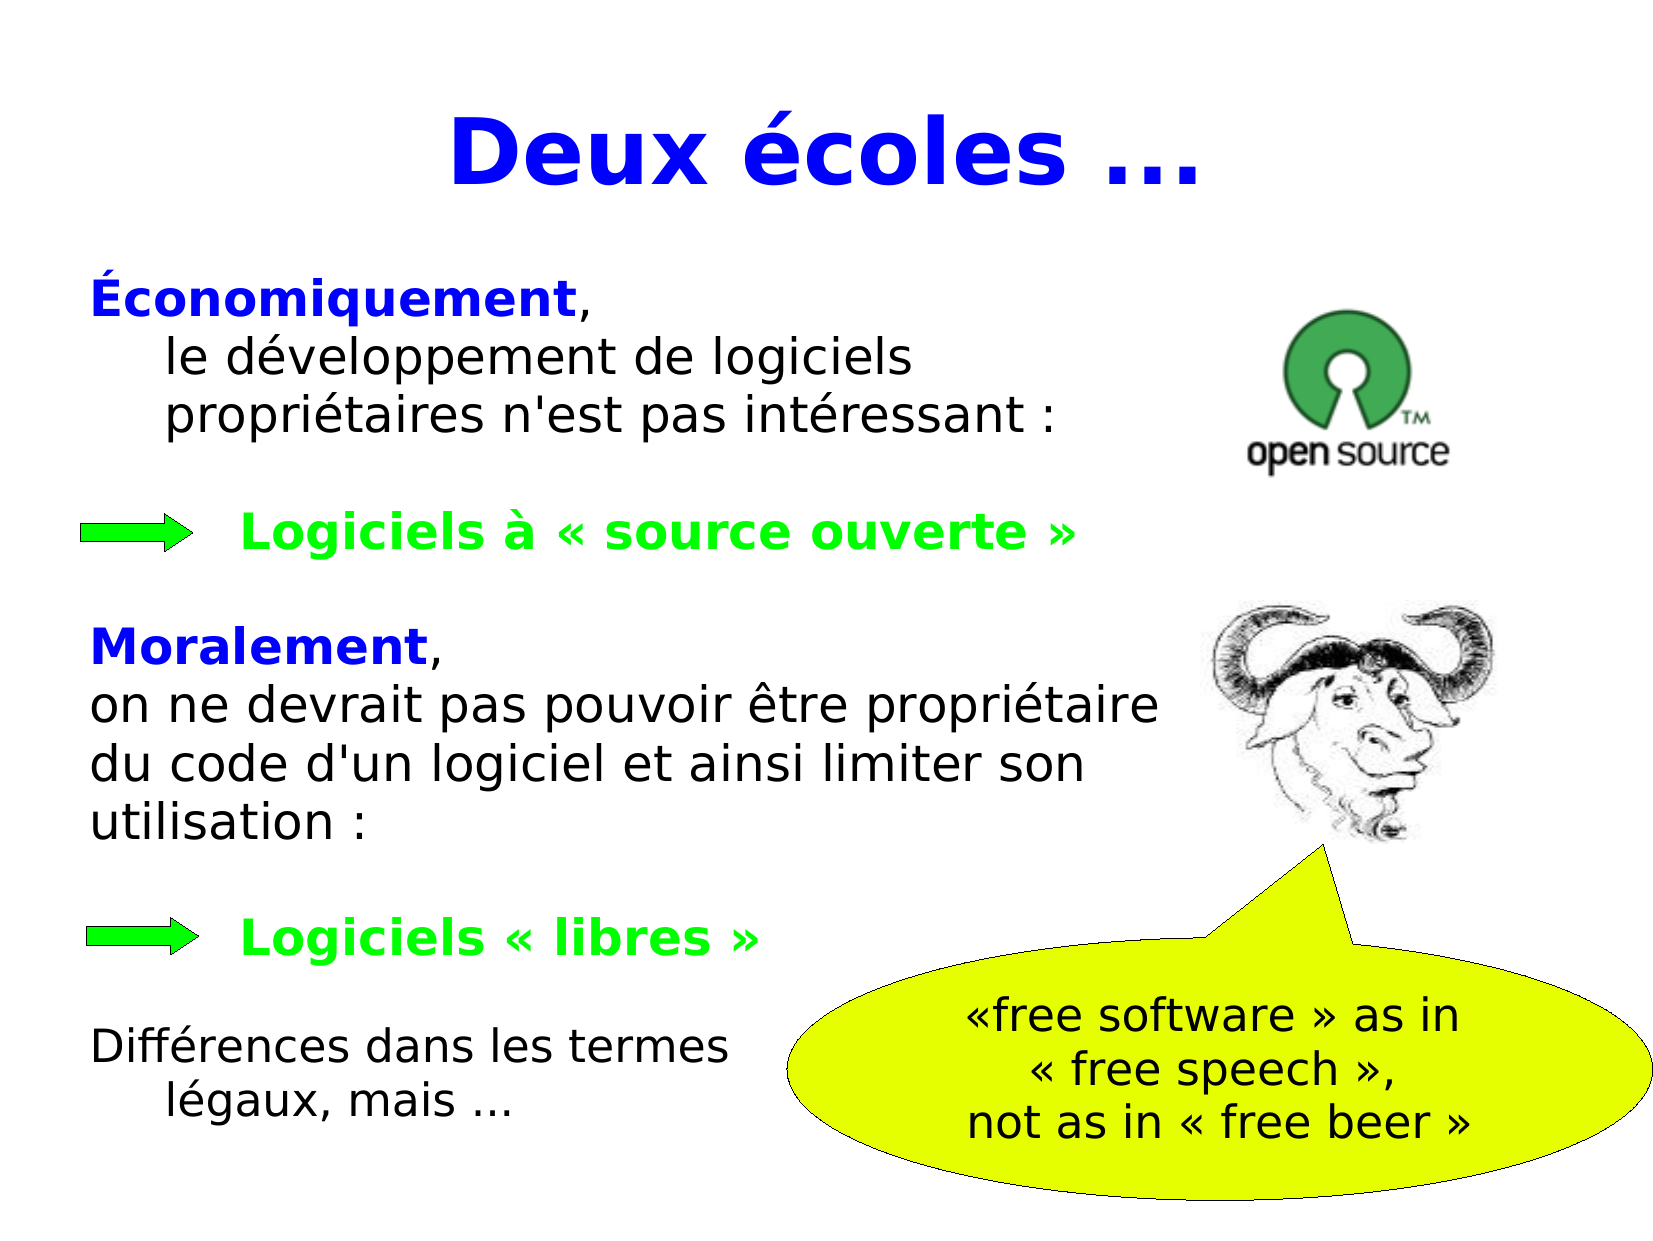

# Deux écoles ...
Économiquement,
	le développement de logiciels
	propriétaires n'est pas intéressant :
		Logiciels à « source ouverte »
Moralement,
on ne devrait pas pouvoir être propriétaire du code d'un logiciel et ainsi limiter son utilisation :
		Logiciels « libres »
«free software » as in
« free speech »,
not as in « free beer »
Différences dans les termes
	légaux, mais ...